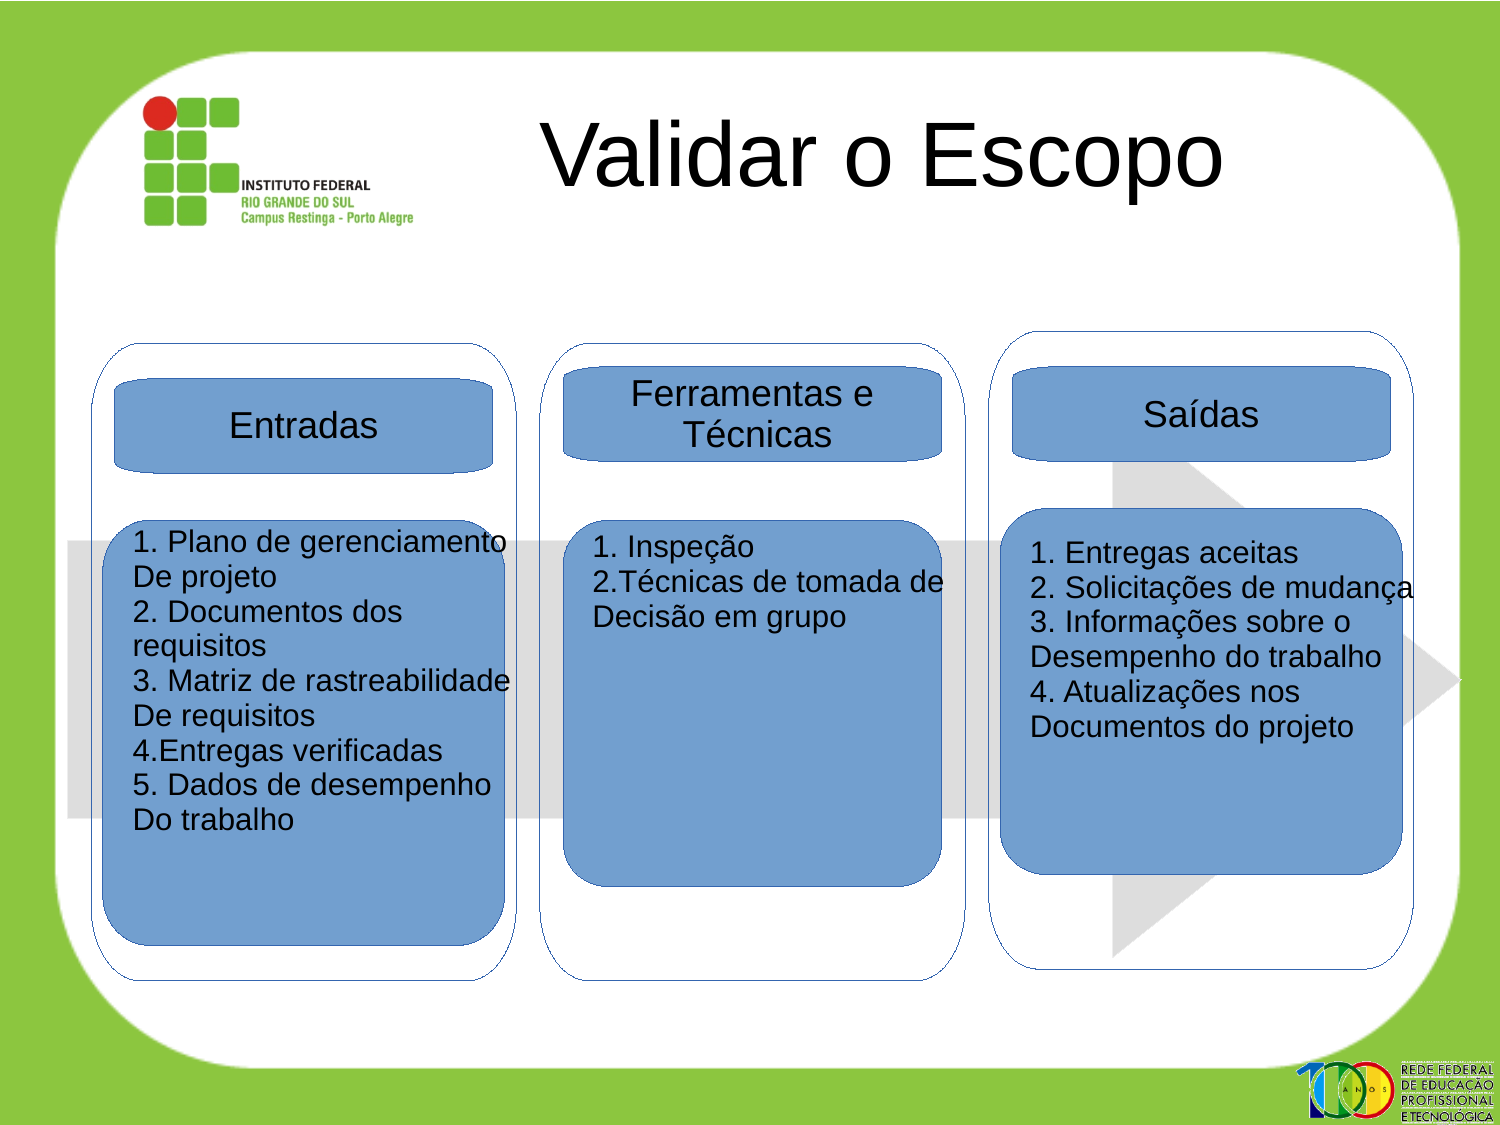

# Validar o Escopo
Ferramentas e
 Técnicas
Saídas
Entradas
1. Entregas aceitas
2. Solicitações de mudança
3. Informações sobre o
Desempenho do trabalho
4. Atualizações nos
Documentos do projeto
1. Plano de gerenciamento
De projeto
2. Documentos dos
requisitos
3. Matriz de rastreabilidade
De requisitos
4.Entregas verificadas
5. Dados de desempenho
Do trabalho
1. Inspeção
2.Técnicas de tomada de
Decisão em grupo
Termo de Abertura do Projeto
Previsões